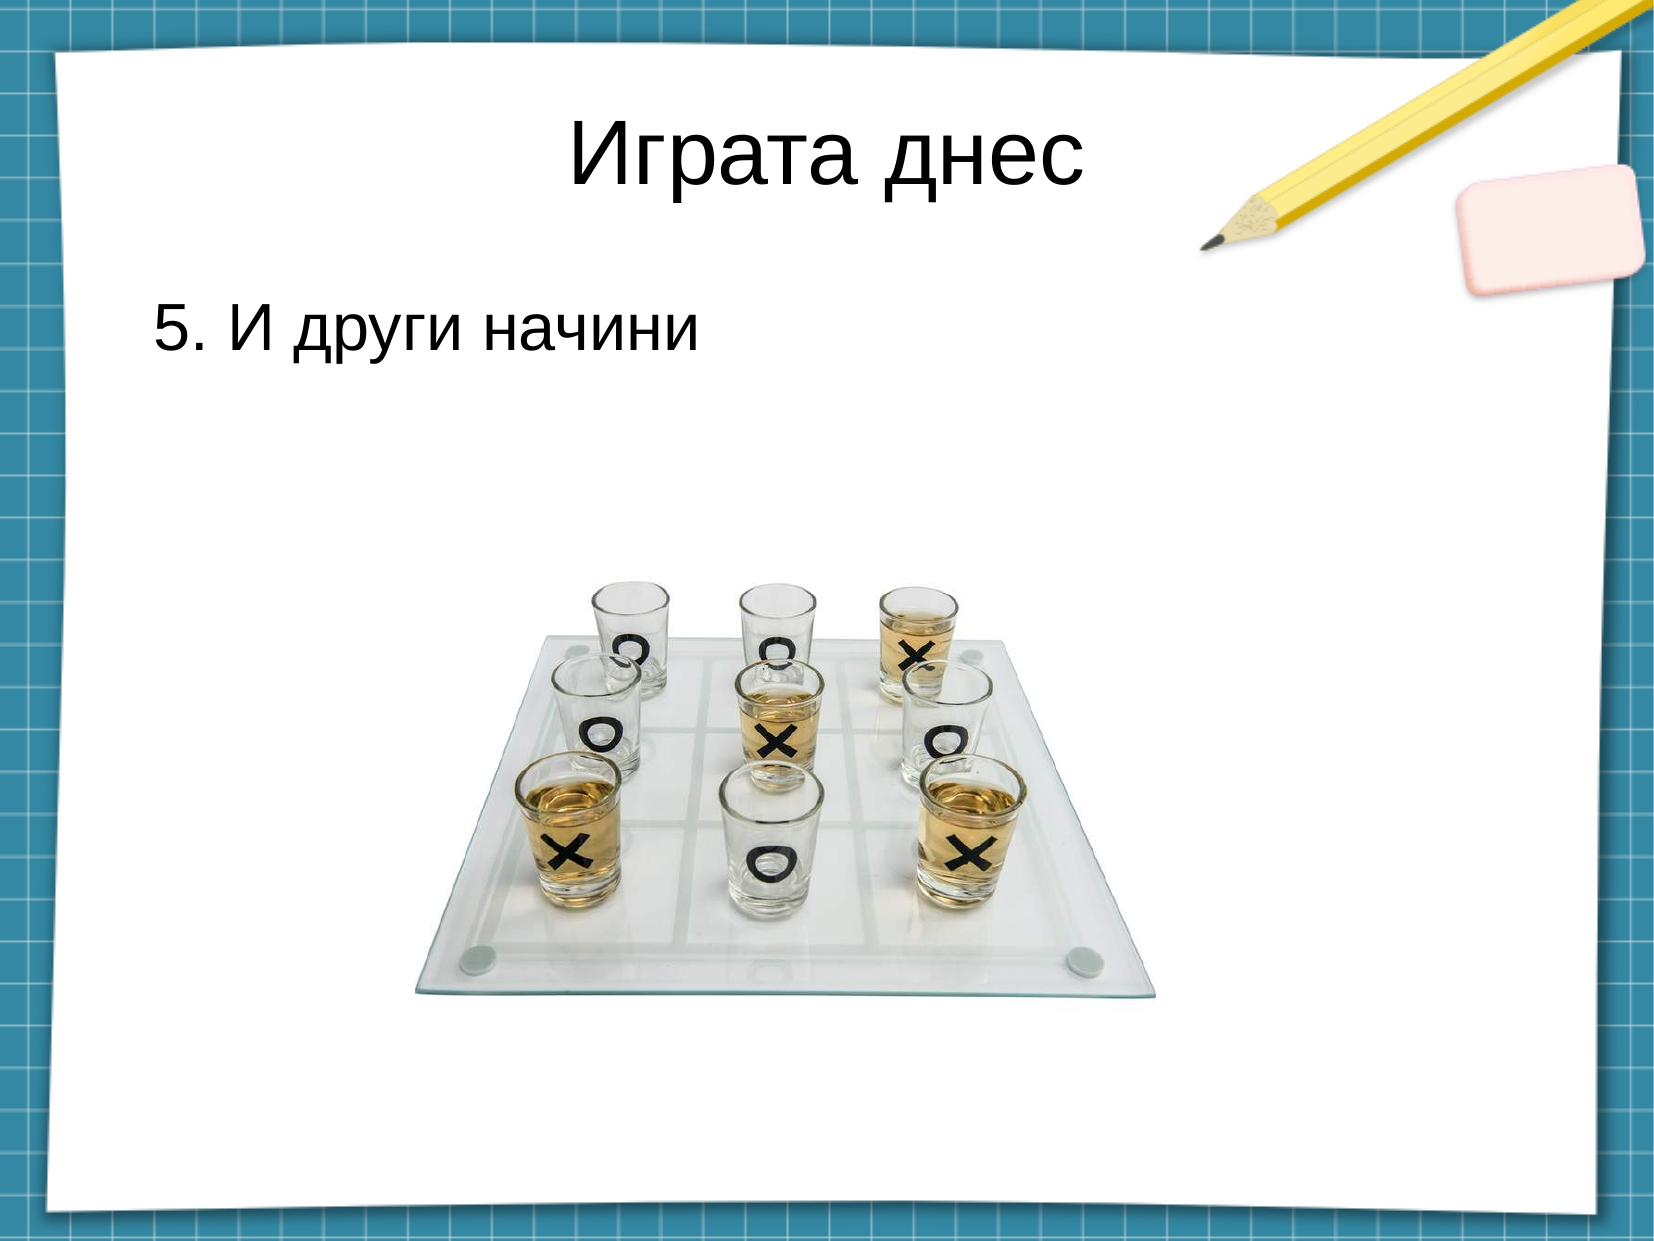

# Играта днес
5. И други начини